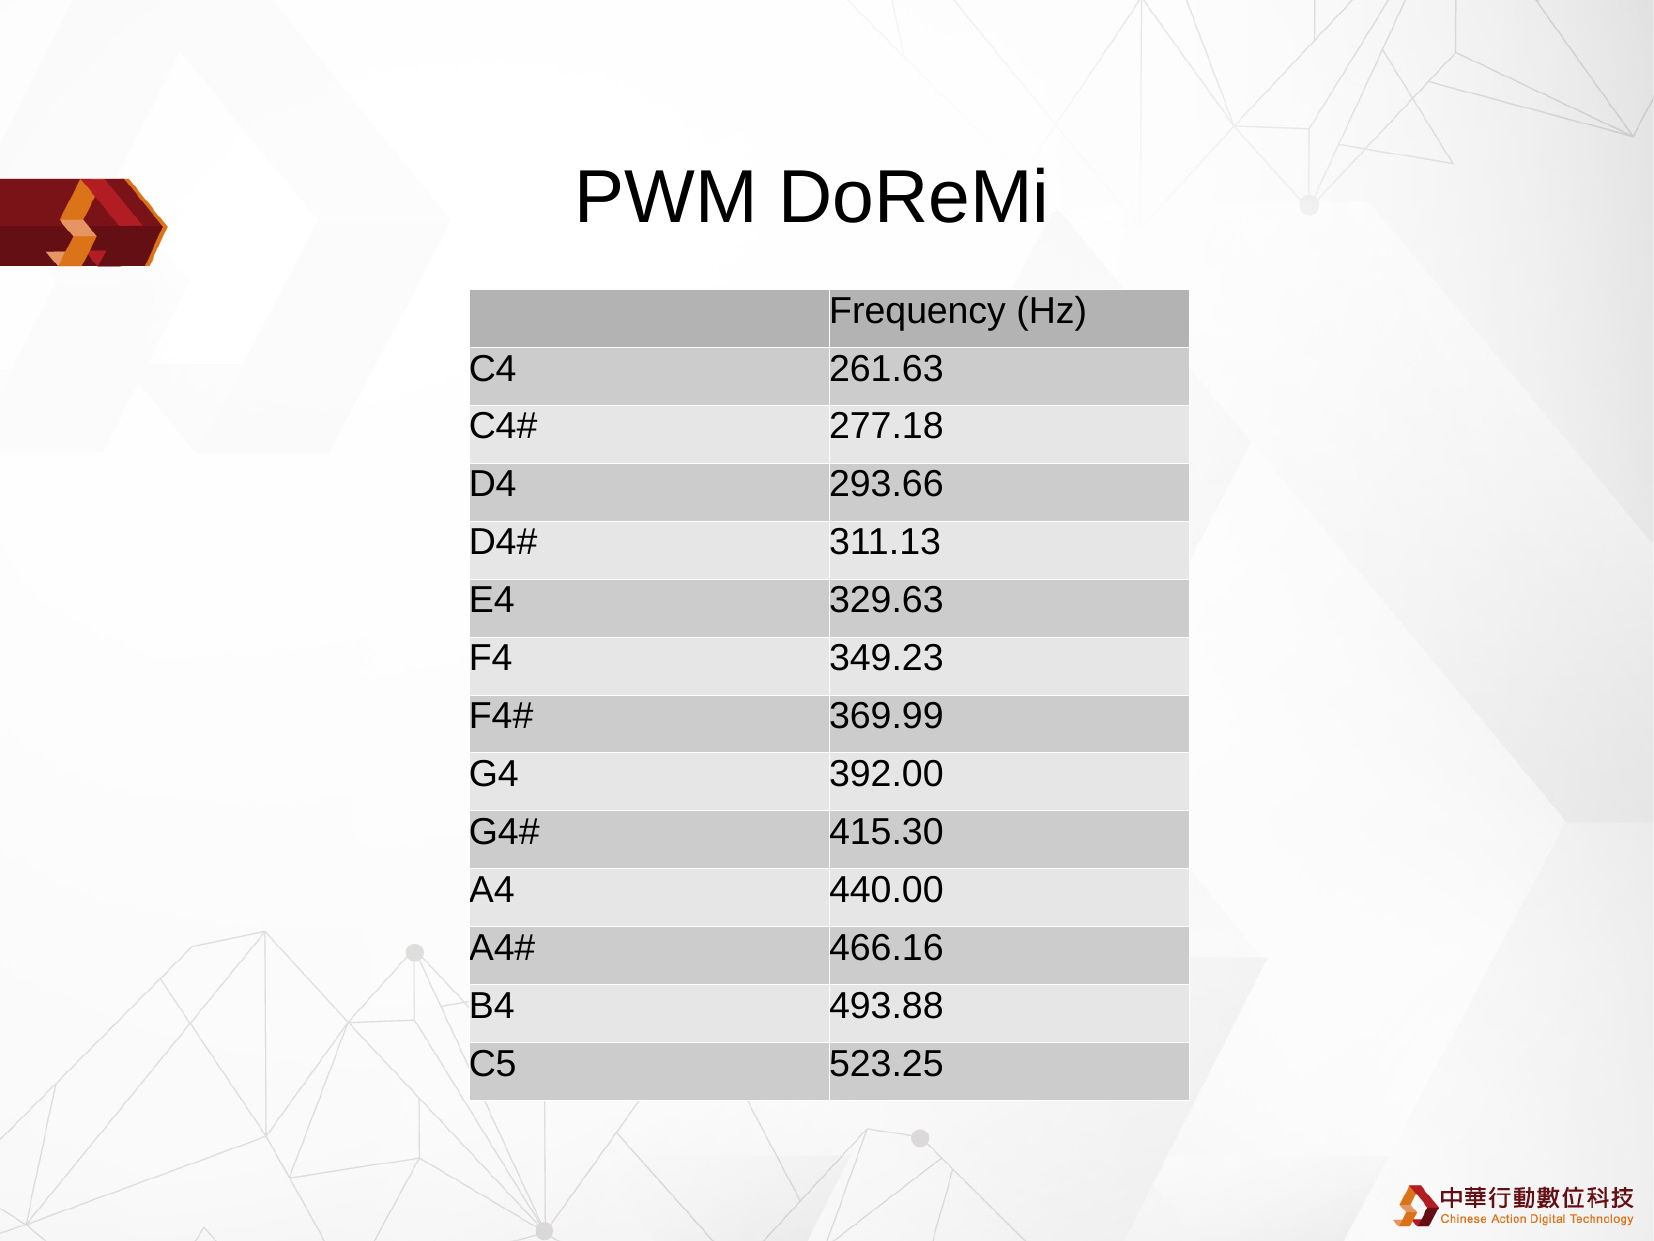

# PWM DoReMi
| | Frequency (Hz) |
| --- | --- |
| C4 | 261.63 |
| C4# | 277.18 |
| D4 | 293.66 |
| D4# | 311.13 |
| E4 | 329.63 |
| F4 | 349.23 |
| F4# | 369.99 |
| G4 | 392.00 |
| G4# | 415.30 |
| A4 | 440.00 |
| A4# | 466.16 |
| B4 | 493.88 |
| C5 | 523.25 |